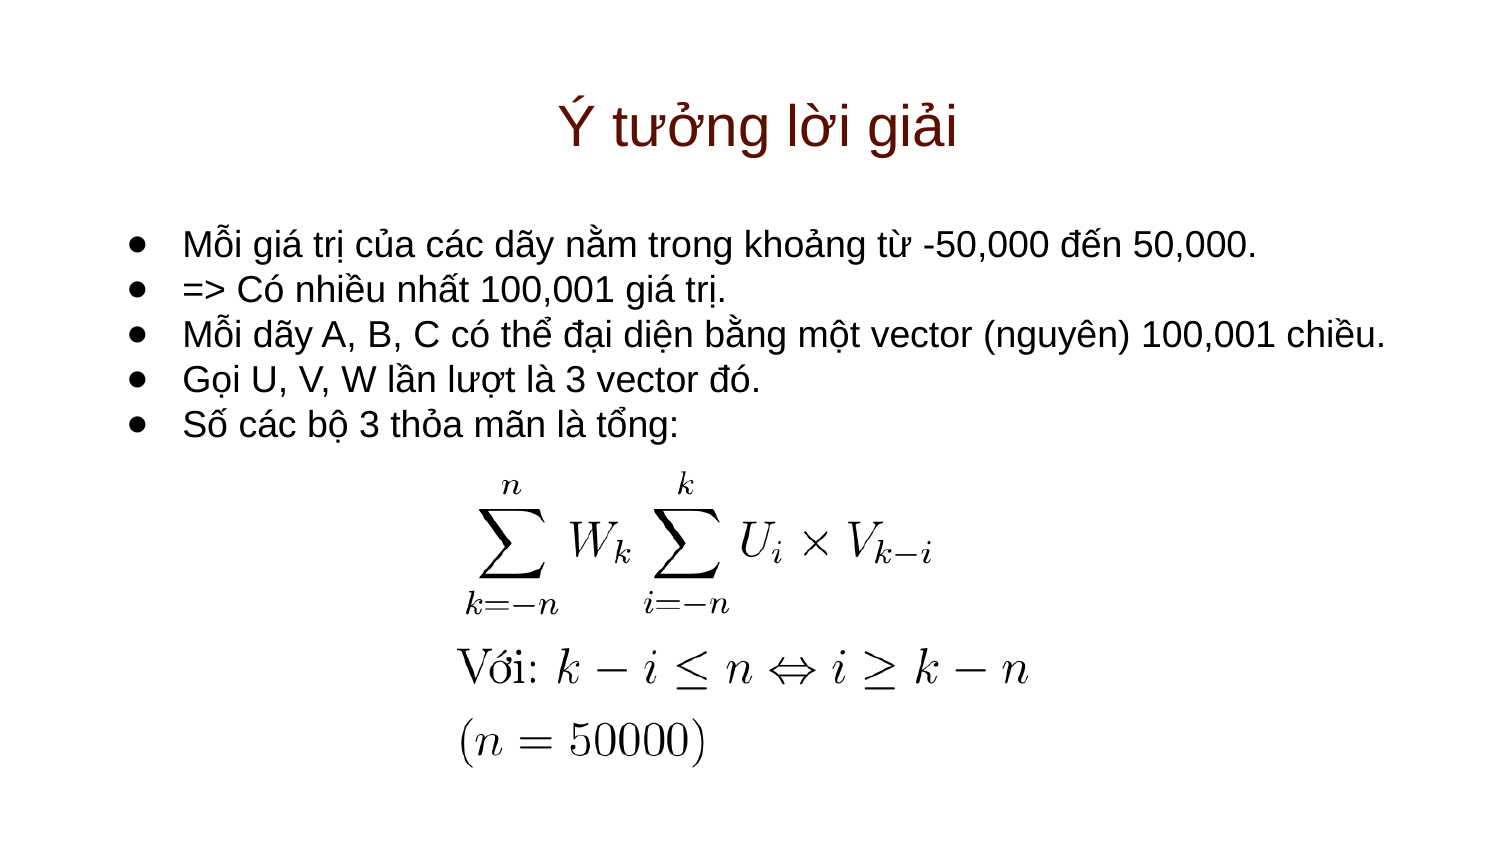

# Ý tưởng lời giải
Mỗi giá trị của các dãy nằm trong khoảng từ -50,000 đến 50,000.
=> Có nhiều nhất 100,001 giá trị.
Mỗi dãy A, B, C có thể đại diện bằng một vector (nguyên) 100,001 chiều.
Gọi U, V, W lần lượt là 3 vector đó.
Số các bộ 3 thỏa mãn là tổng: